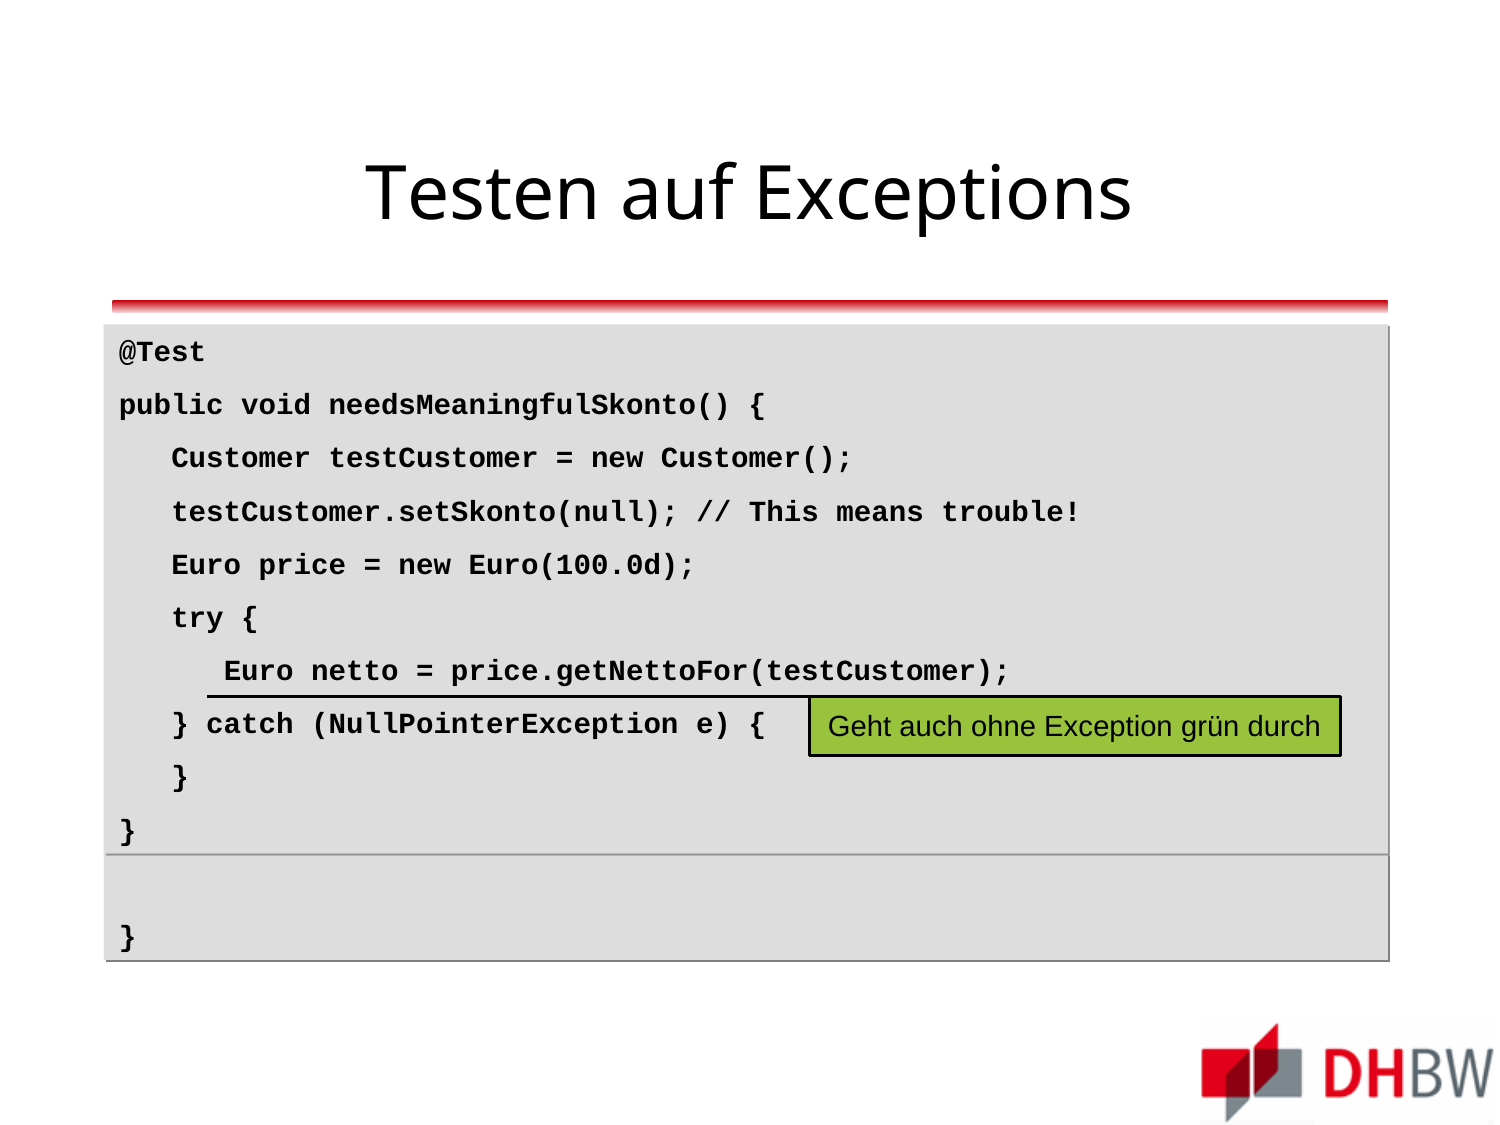

# Testen auf Exceptions
@Test
public void needsMeaningfulSkonto() {
 Customer testCustomer = new Customer();
 testCustomer.setSkonto(null);
 Euro price = new Euro(100.0d);
 Euro netto = price.getNettoFor(testCustomer);
}
@Test
public void needsMeaningfulSkonto() {
 Customer testCustomer = new Customer();
 testCustomer.setSkonto(null); // This means trouble!
 Euro price = new Euro(100.0d);
 Euro netto = price.getNettoFor(testCustomer);
}
@Test
public void needsMeaningfulSkonto() {
 Customer testCustomer = new Customer();
 testCustomer.setSkonto(null); // This means trouble!
 Euro price = new Euro(100.0d);
 try {
 Euro netto = price.getNettoFor(testCustomer);
 } catch (NullPointerException e) {
 }
}
Geht auch ohne Exception grün durch